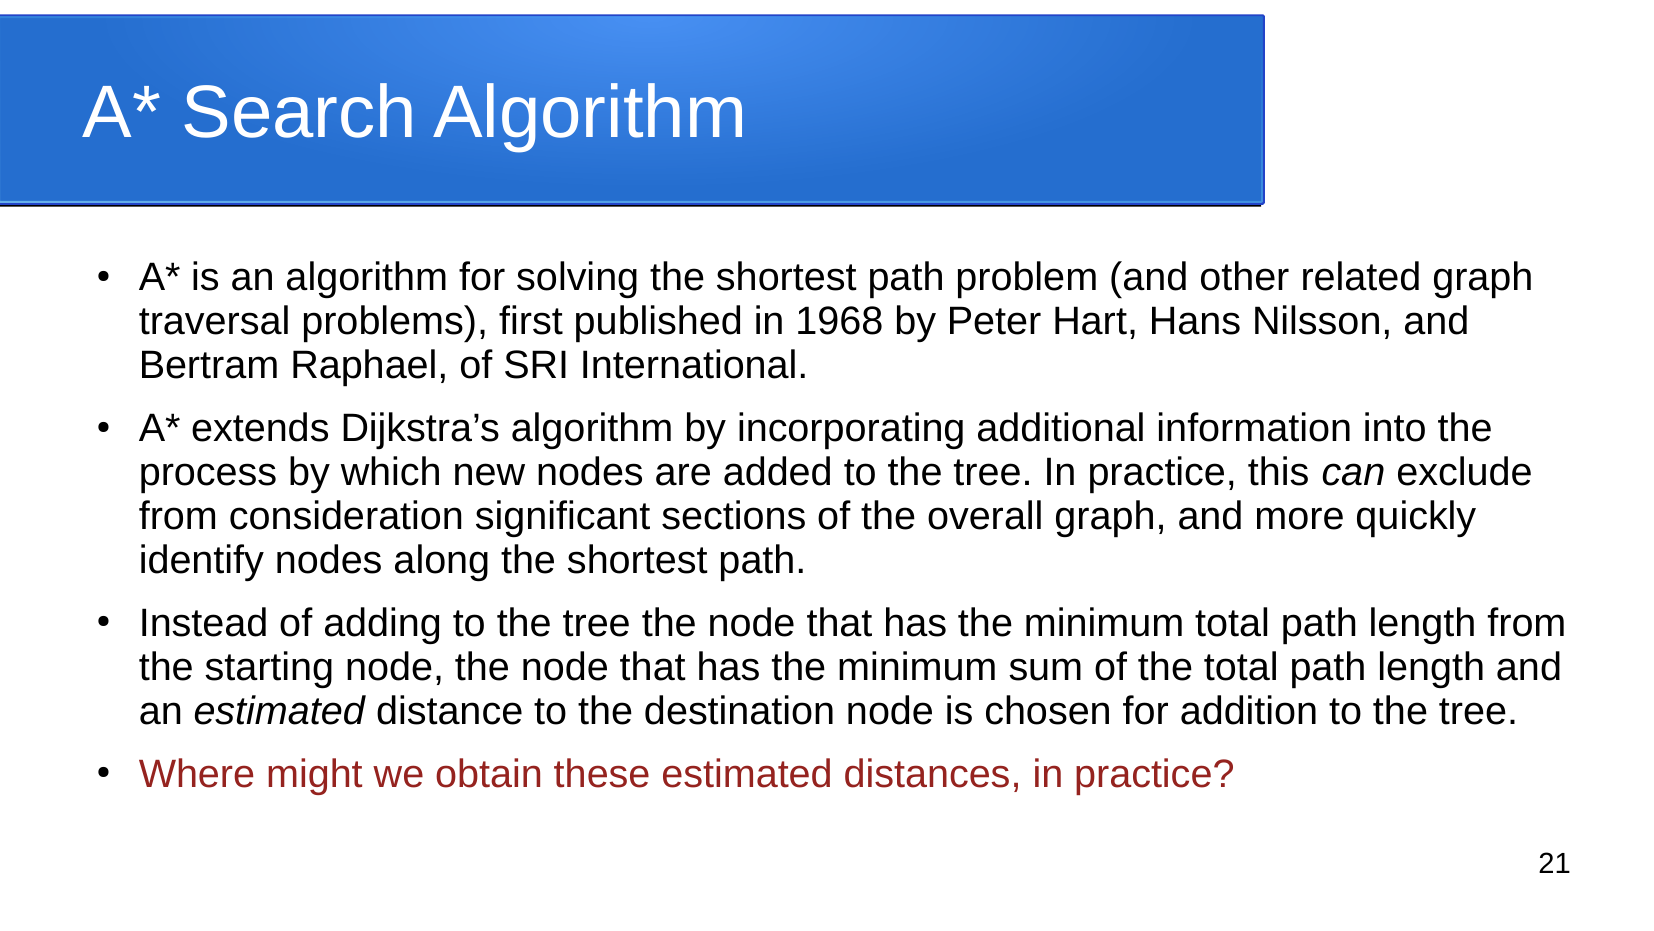

# A* Search Algorithm
A* is an algorithm for solving the shortest path problem (and other related graph traversal problems), first published in 1968 by Peter Hart, Hans Nilsson, and Bertram Raphael, of SRI International.
A* extends Dijkstra’s algorithm by incorporating additional information into the process by which new nodes are added to the tree. In practice, this can exclude from consideration significant sections of the overall graph, and more quickly identify nodes along the shortest path.
Instead of adding to the tree the node that has the minimum total path length from the starting node, the node that has the minimum sum of the total path length and an estimated distance to the destination node is chosen for addition to the tree.
Where might we obtain these estimated distances, in practice?
21